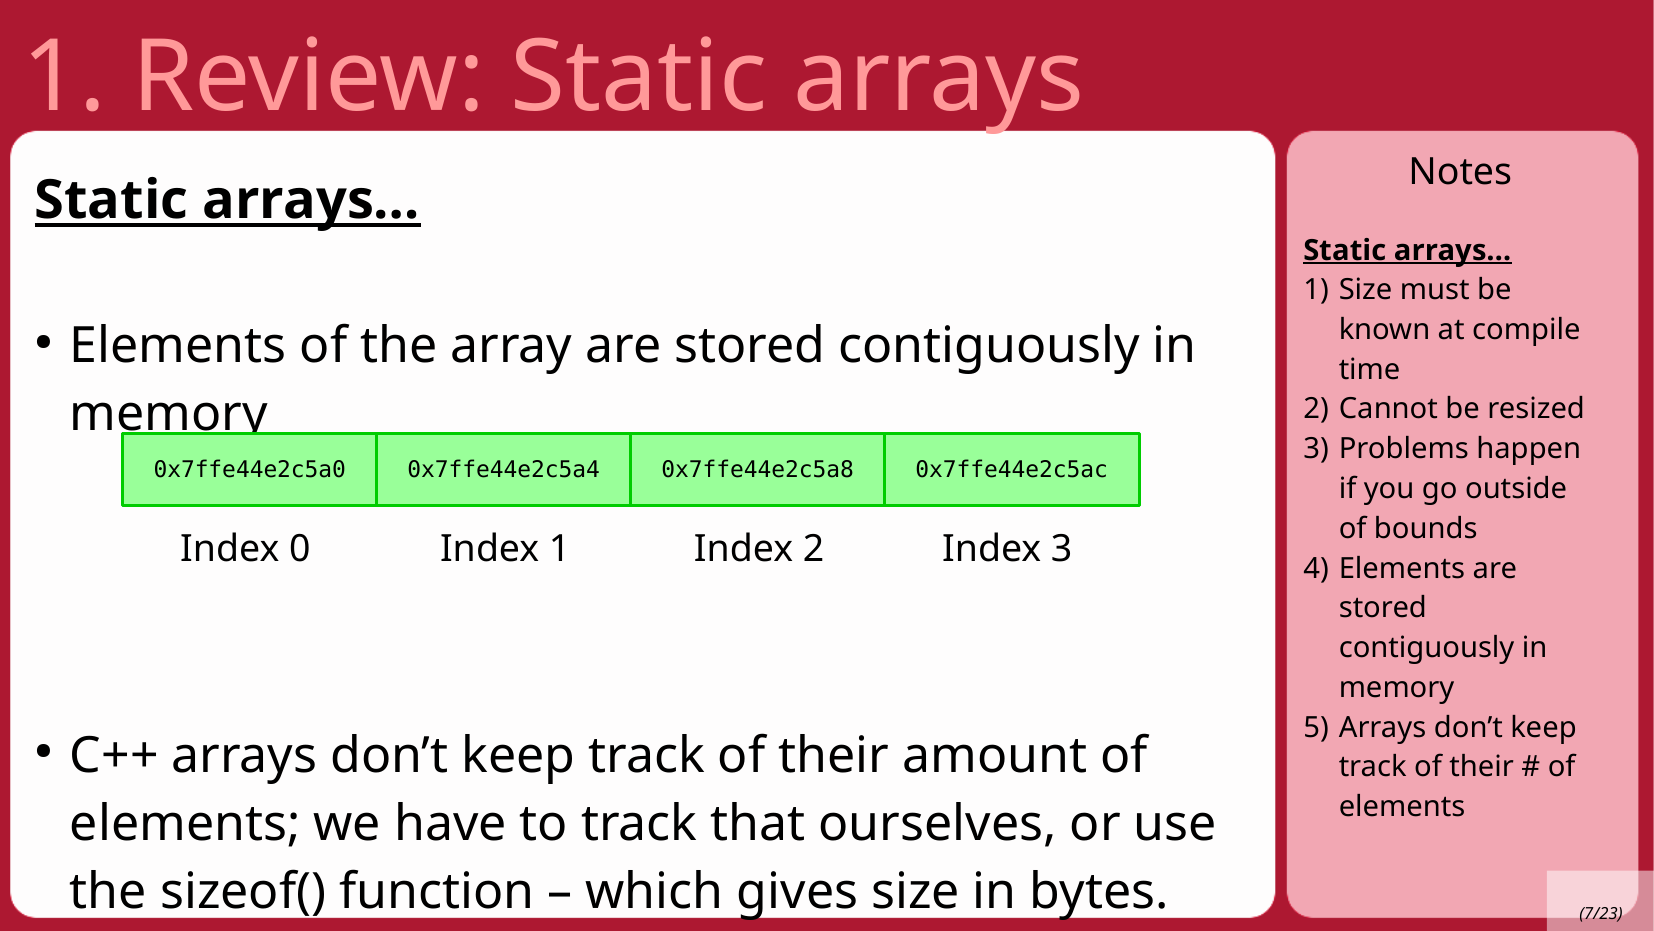

# 1. Review: Static arrays
Notes
Static arrays…
Elements of the array are stored contiguously in memory
C++ arrays don’t keep track of their amount of elements; we have to track that ourselves, or use the sizeof() function – which gives size in bytes.
If you know the size of the data type the array is storing, you can figure out the amount of elements from that.
Static arrays…
Size must be known at compile time
Cannot be resized
Problems happen if you go outside of bounds
Elements are stored contiguously in memory
Arrays don’t keep track of their # of elements
0x7ffe44e2c5a0
0x7ffe44e2c5a4
0x7ffe44e2c5a8
0x7ffe44e2c5ac
Index 0
Index 1
Index 2
Index 3